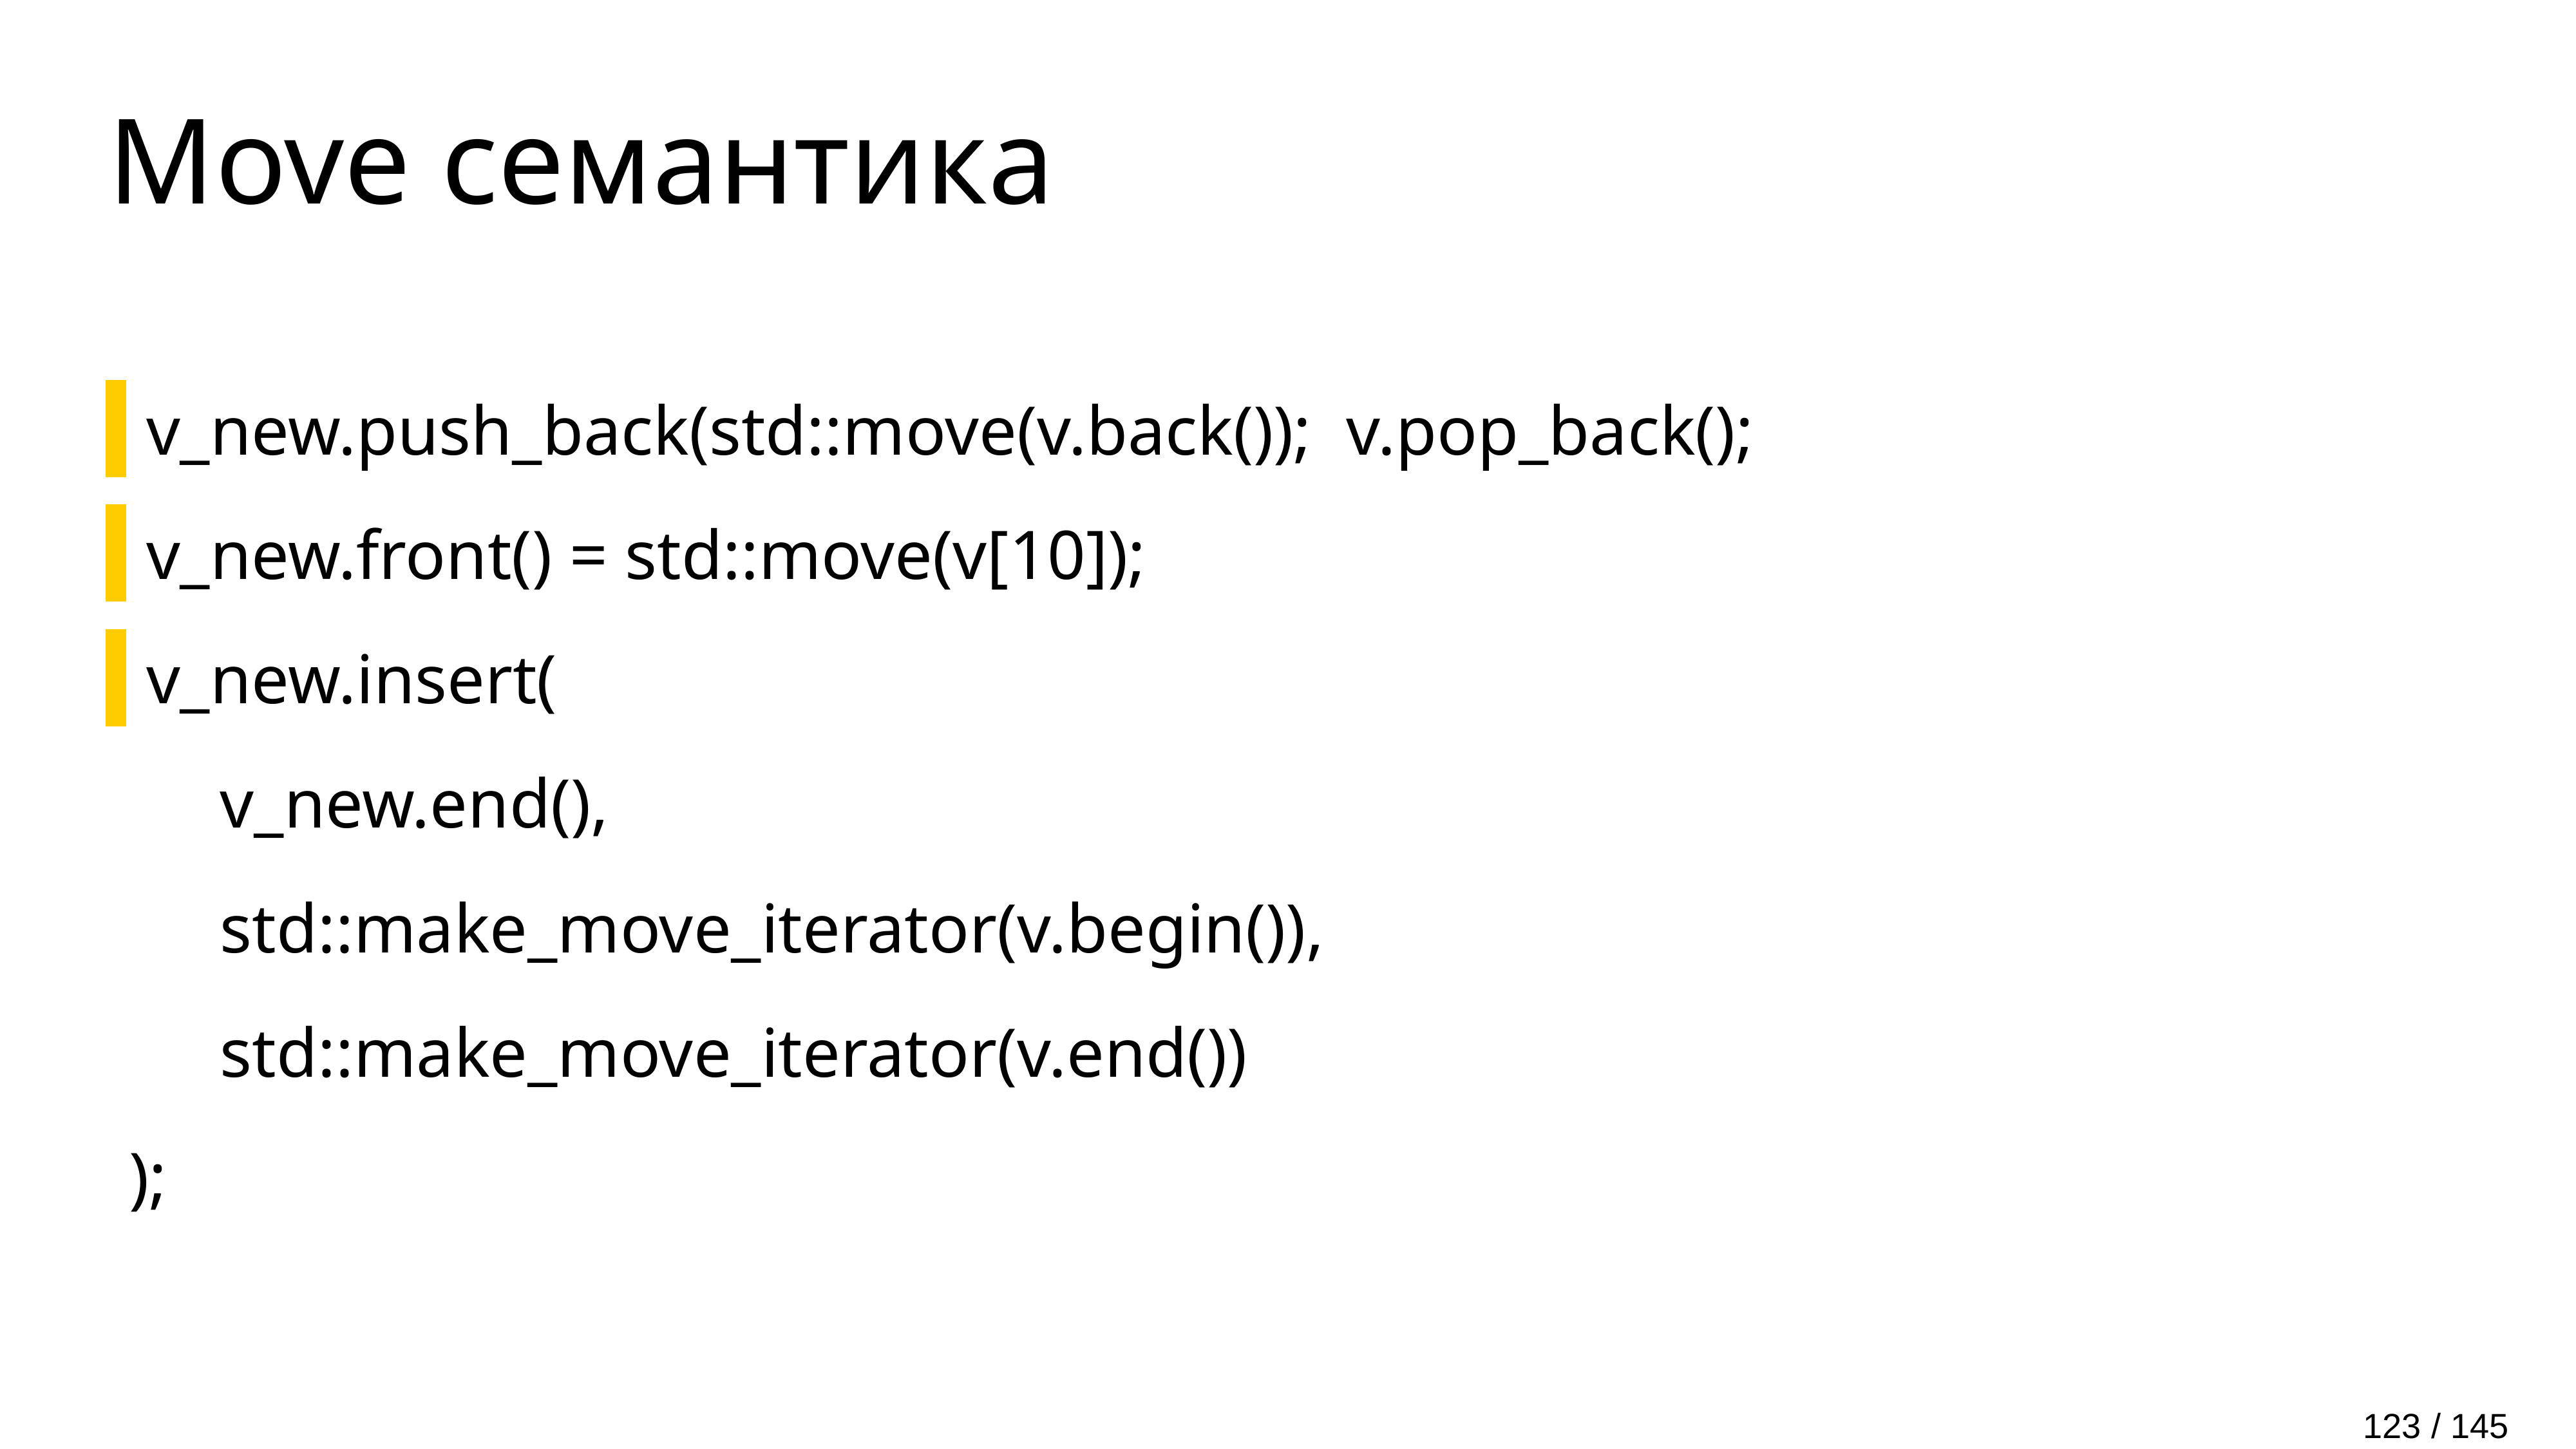

# Move семантика
 v_new.push_back(std::move(v.back()); v.pop_back();
 v_new.front() = std::move(v[10]);
 v_new.insert(
v_new.end(),
std::make_move_iterator(v.begin()),
std::make_move_iterator(v.end())
);